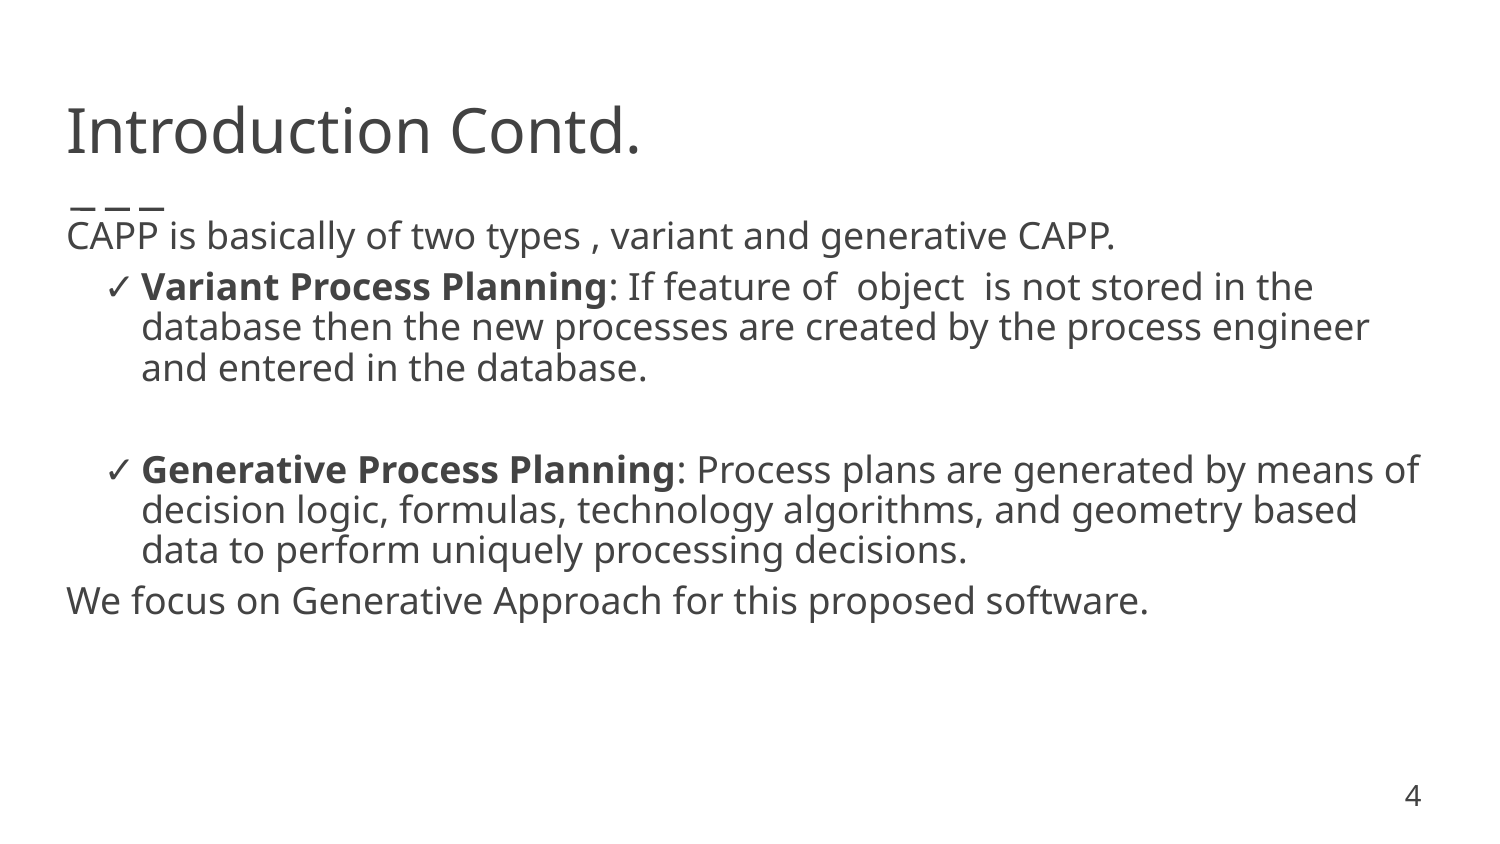

# Introduction Contd.
CAPP is basically of two types , variant and generative CAPP.
Variant Process Planning: If feature of object is not stored in the database then the new processes are created by the process engineer and entered in the database.
Generative Process Planning: Process plans are generated by means of decision logic, formulas, technology algorithms, and geometry based data to perform uniquely processing decisions.
We focus on Generative Approach for this proposed software.